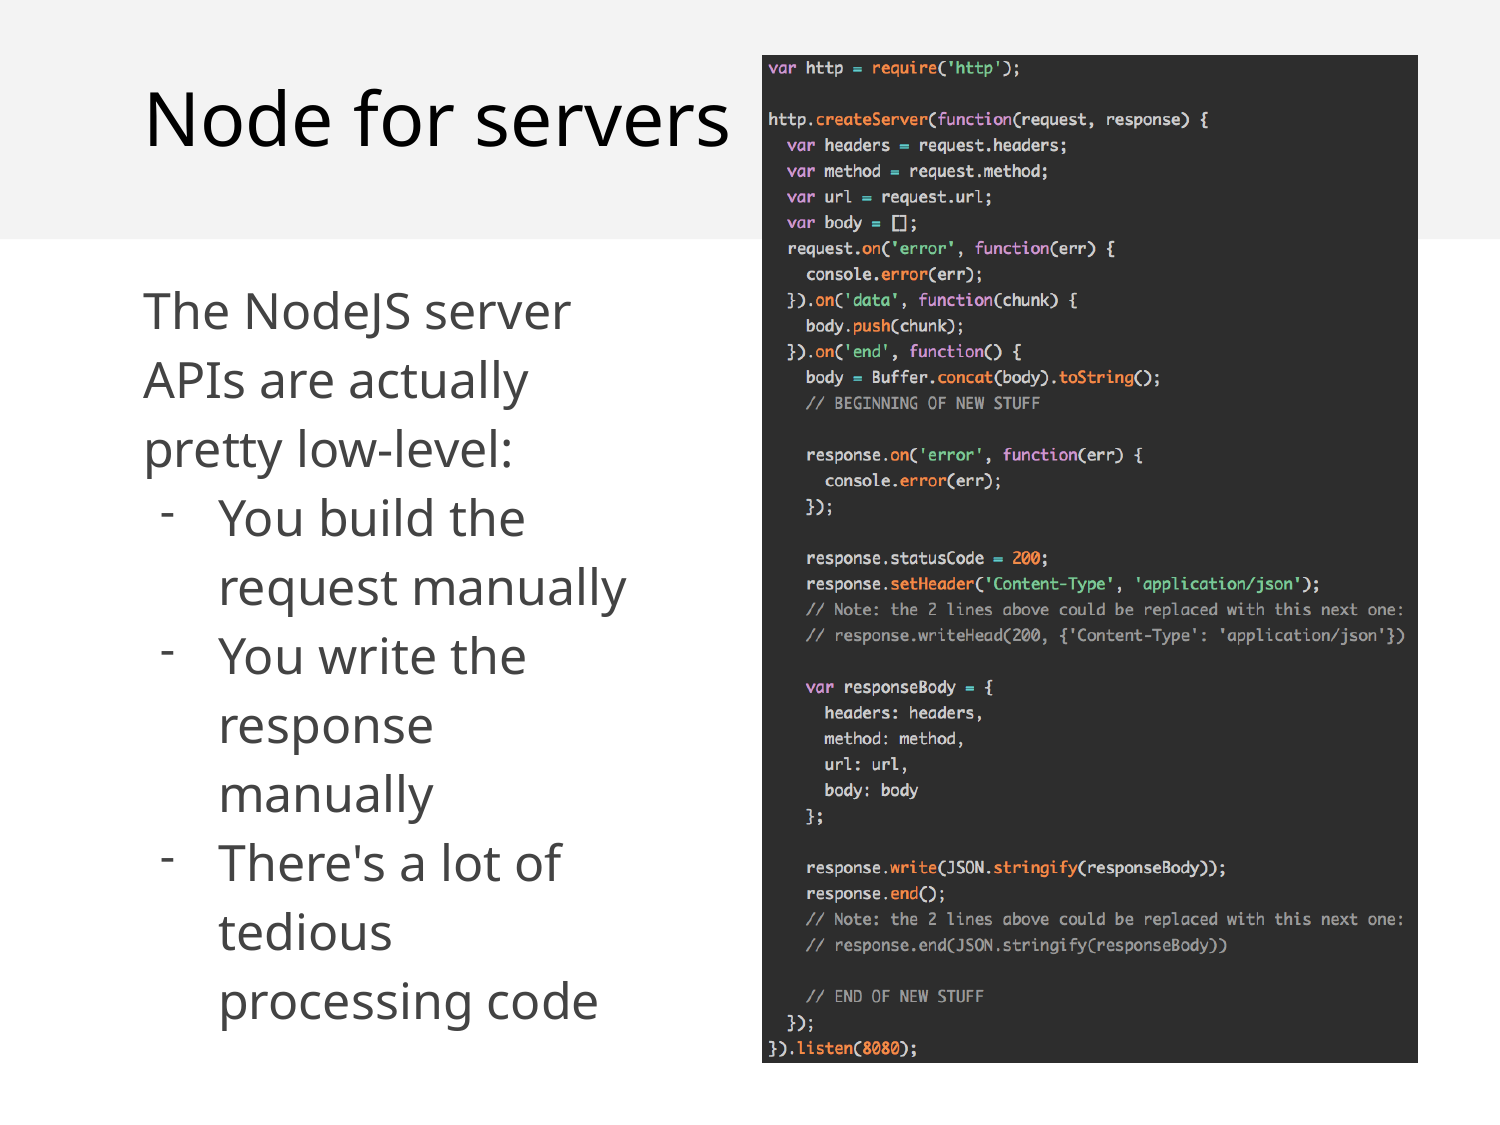

# Node for servers
The NodeJS server APIs are actually pretty low-level:
You build the request manually
You write the response manually
There's a lot of tedious processing code